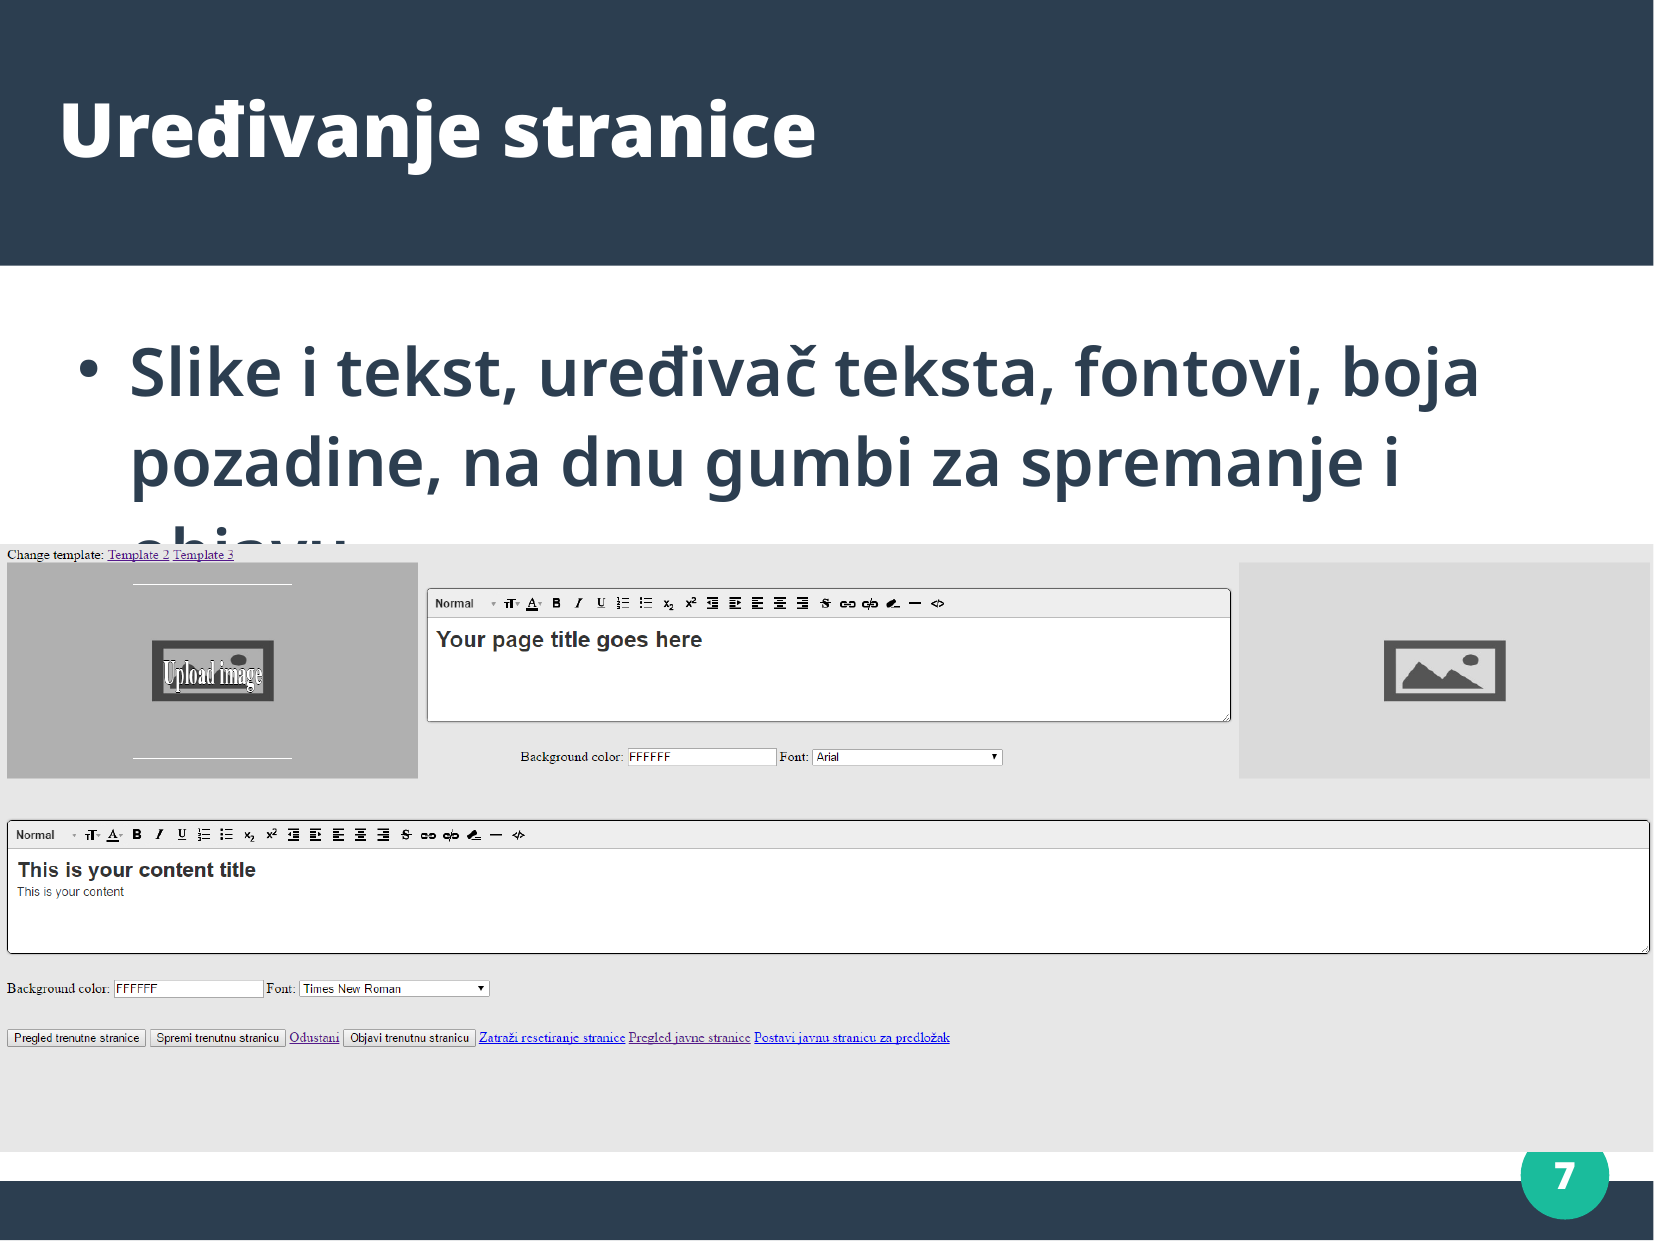

# Uređivanje stranice
Slike i tekst, uređivač teksta, fontovi, boja pozadine, na dnu gumbi za spremanje i objavu
7